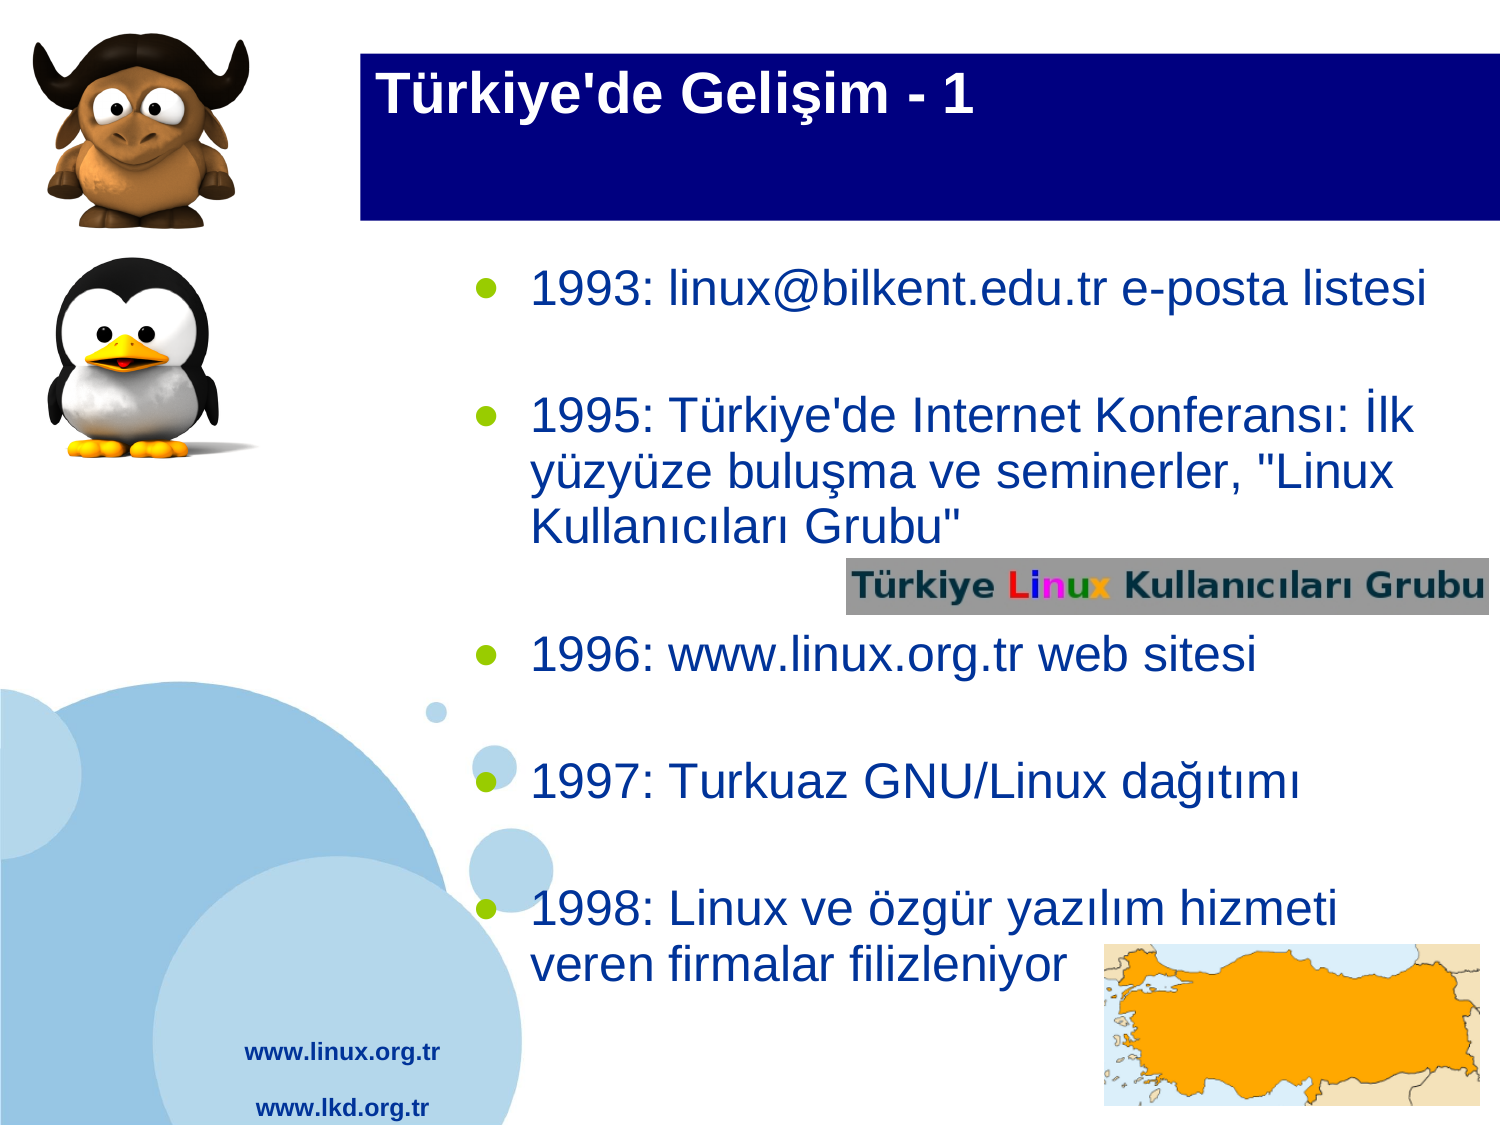

# Türkiye'de Gelişim - 1
1993: linux@bilkent.edu.tr e-posta listesi
1995: Türkiye'de Internet Konferansı: İlk yüzyüze buluşma ve seminerler, "Linux Kullanıcıları Grubu"
1996: www.linux.org.tr web sitesi
1997: Turkuaz GNU/Linux dağıtımı
1998: Linux ve özgür yazılım hizmeti veren firmalar filizleniyor